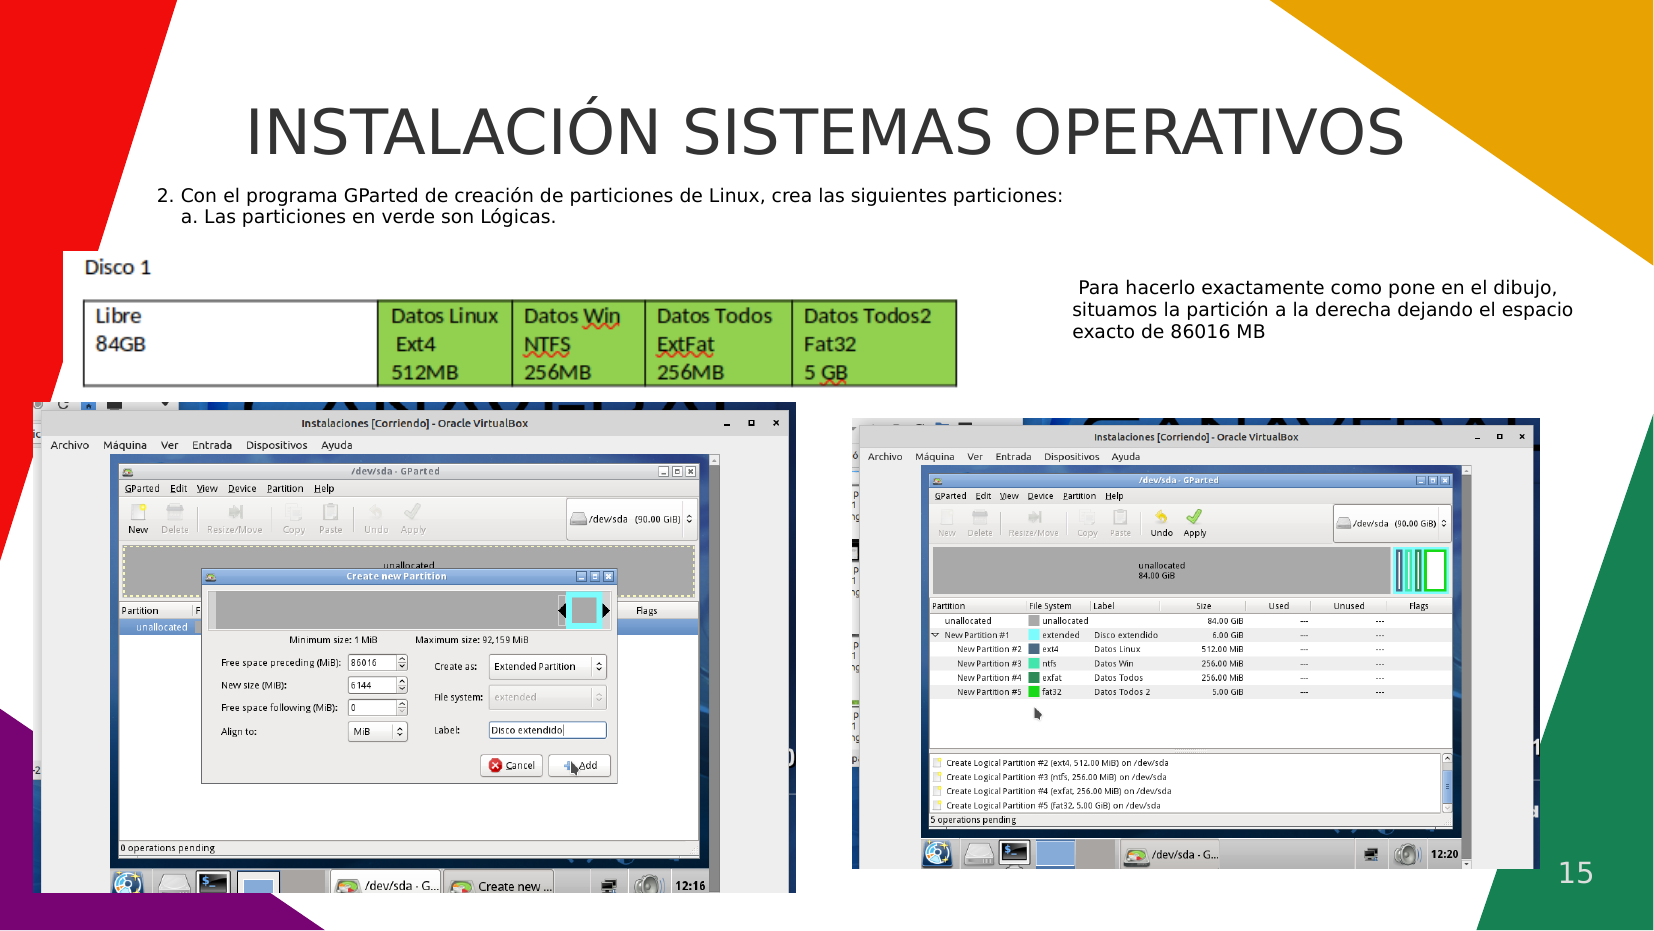

# INSTALACIÓN SISTEMAS OPERATIVOS
 2. Con el programa GParted de creación de particiones de Linux, crea las siguientes particiones:
 a. Las particiones en verde son Lógicas.
 Para hacerlo exactamente como pone en el dibujo, situamos la partición a la derecha dejando el espacio exacto de 86016 MB
15